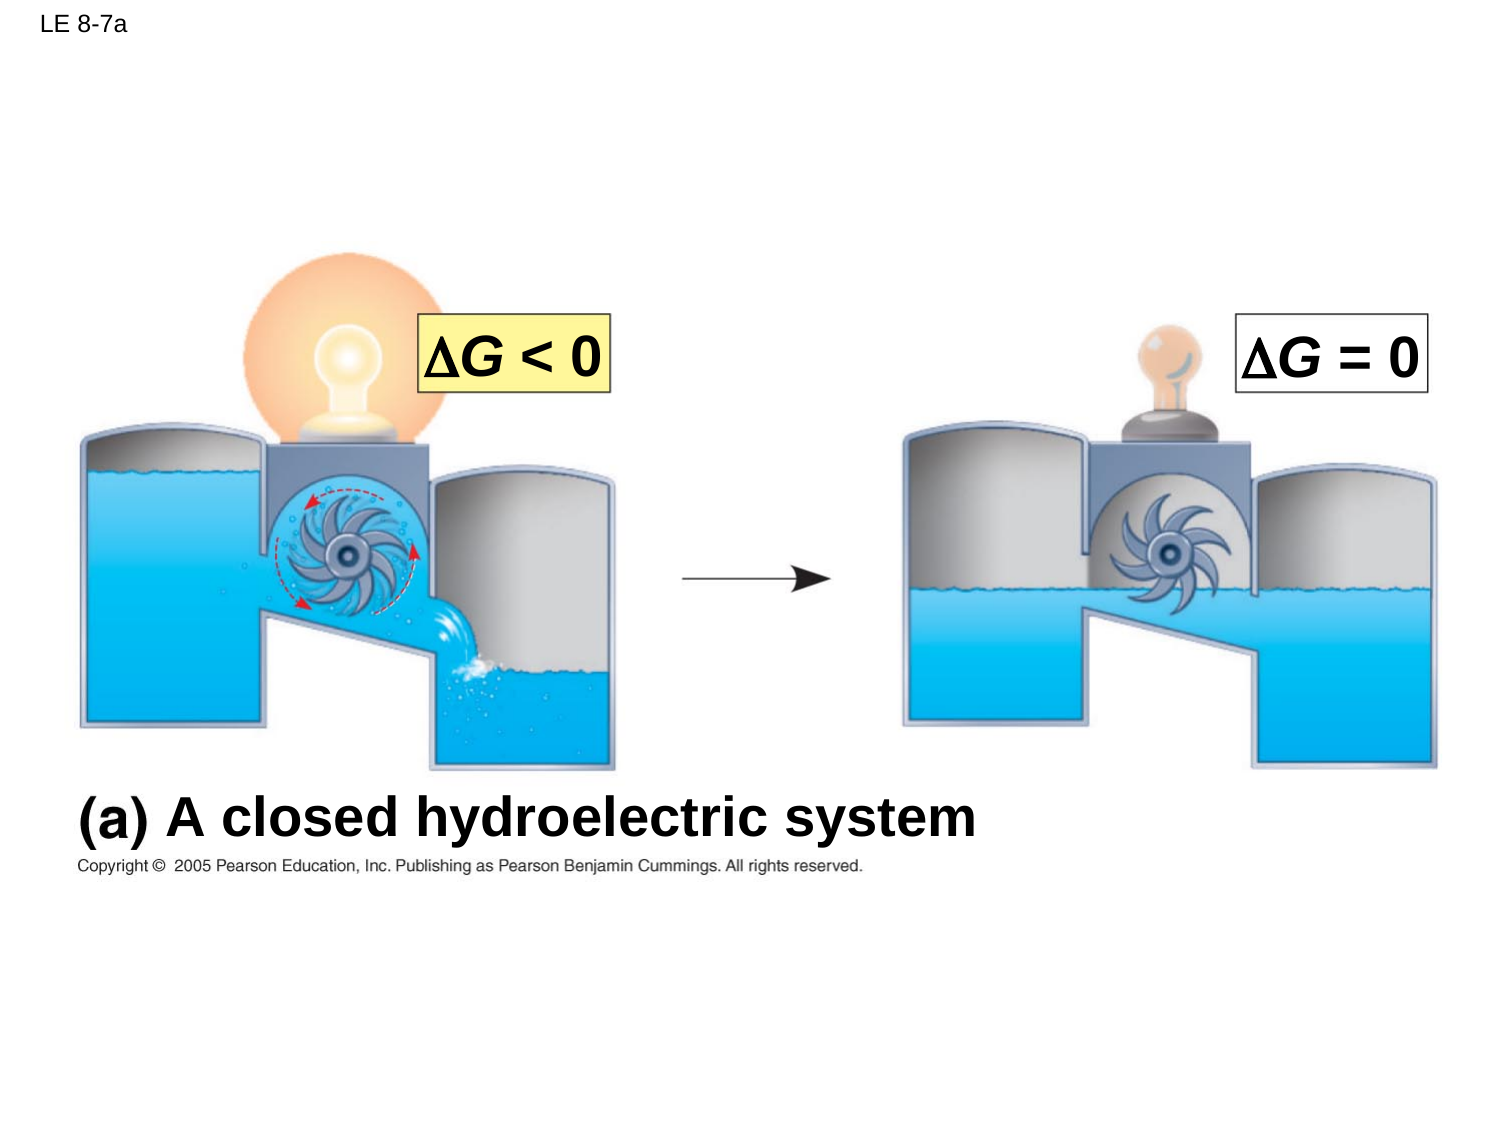

# LE 8-7a
G < 0
G = 0
A closed hydroelectric system